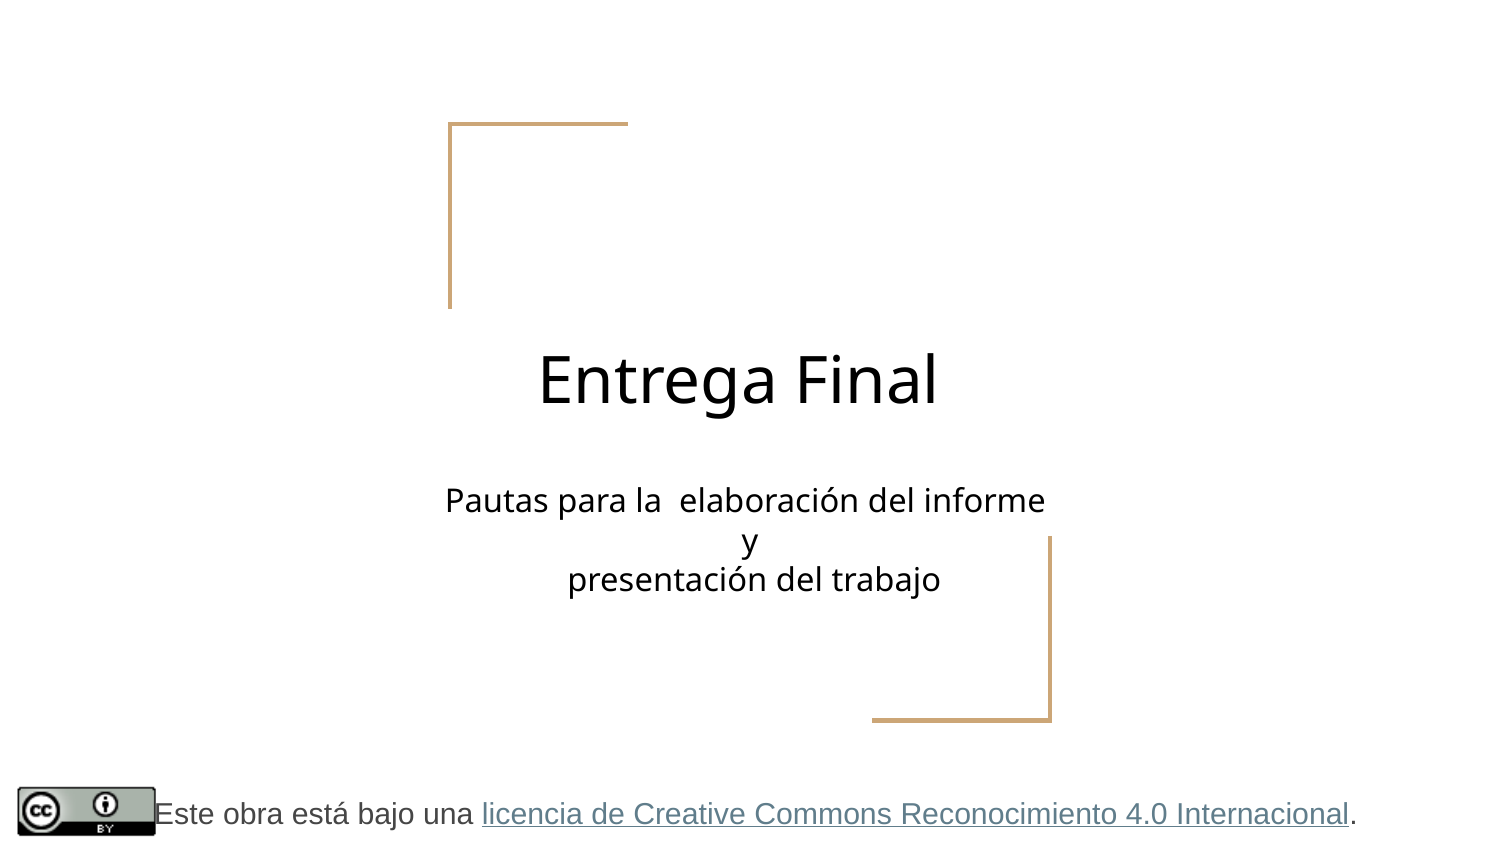

# Entrega Final
Pautas para la elaboración del informe
y
 presentación del trabajo
Este obra está bajo una licencia de Creative Commons Reconocimiento 4.0 Internacional.